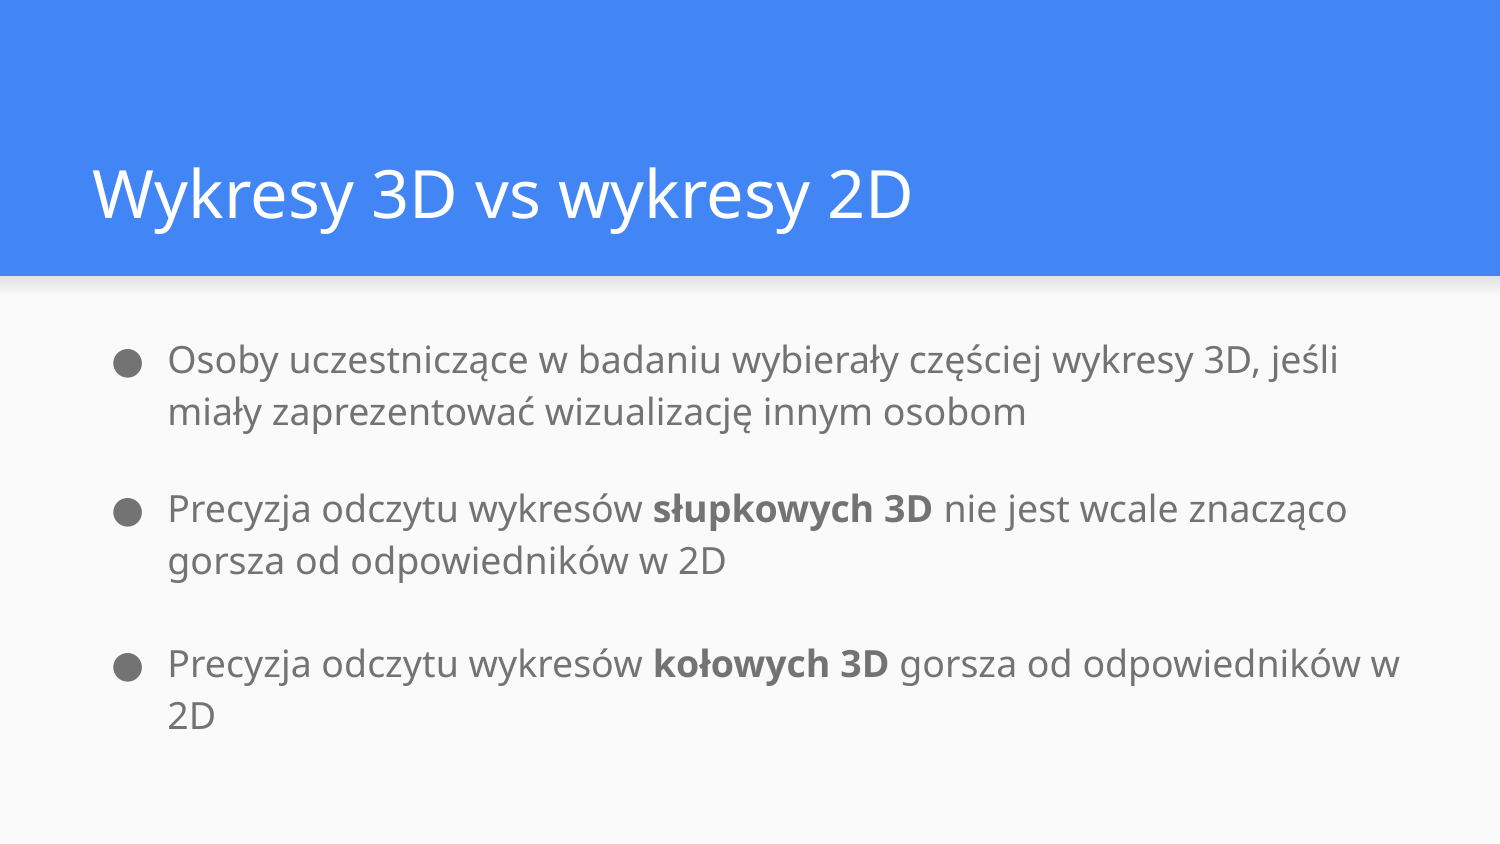

# Wykresy 3D vs wykresy 2D
Osoby uczestniczące w badaniu wybierały częściej wykresy 3D, jeśli miały zaprezentować wizualizację innym osobom
Precyzja odczytu wykresów słupkowych 3D nie jest wcale znacząco gorsza od odpowiedników w 2D
Precyzja odczytu wykresów kołowych 3D gorsza od odpowiedników w 2D